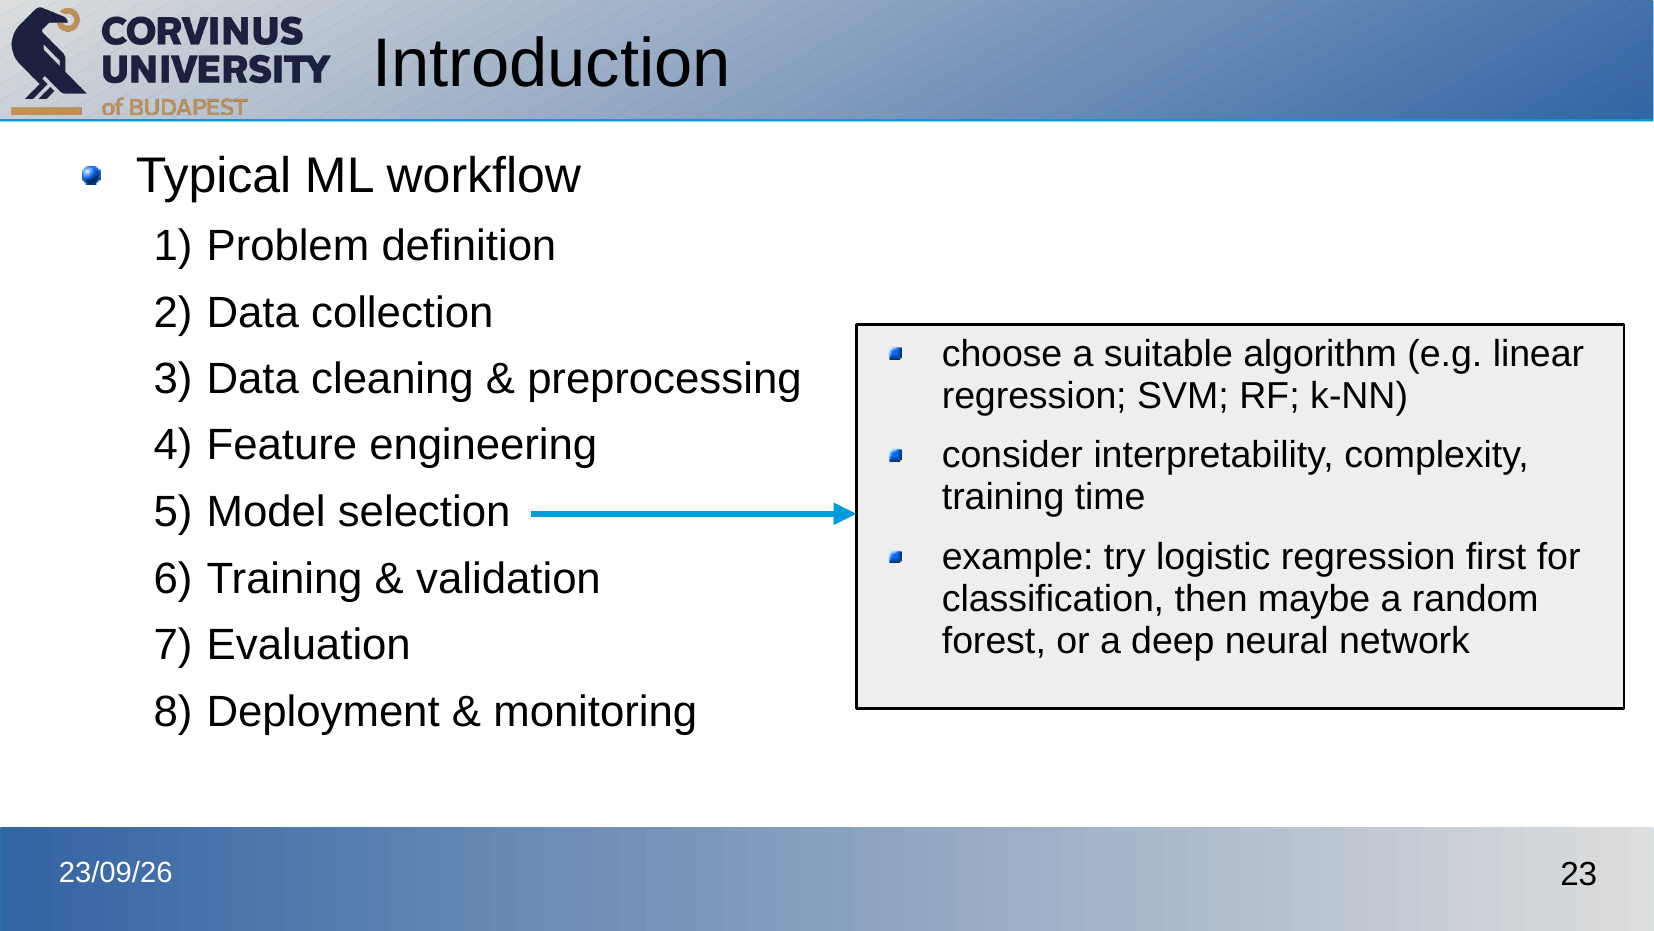

# Introduction
Typical ML workflow
Problem definition
Data collection
Data cleaning & preprocessing
Feature engineering
Model selection
Training & validation
Evaluation
Deployment & monitoring
choose a suitable algorithm (e.g. linear regression; SVM; RF; k-NN)
consider interpretability, complexity, training time
example: try logistic regression first for classification, then maybe a random forest, or a deep neural network